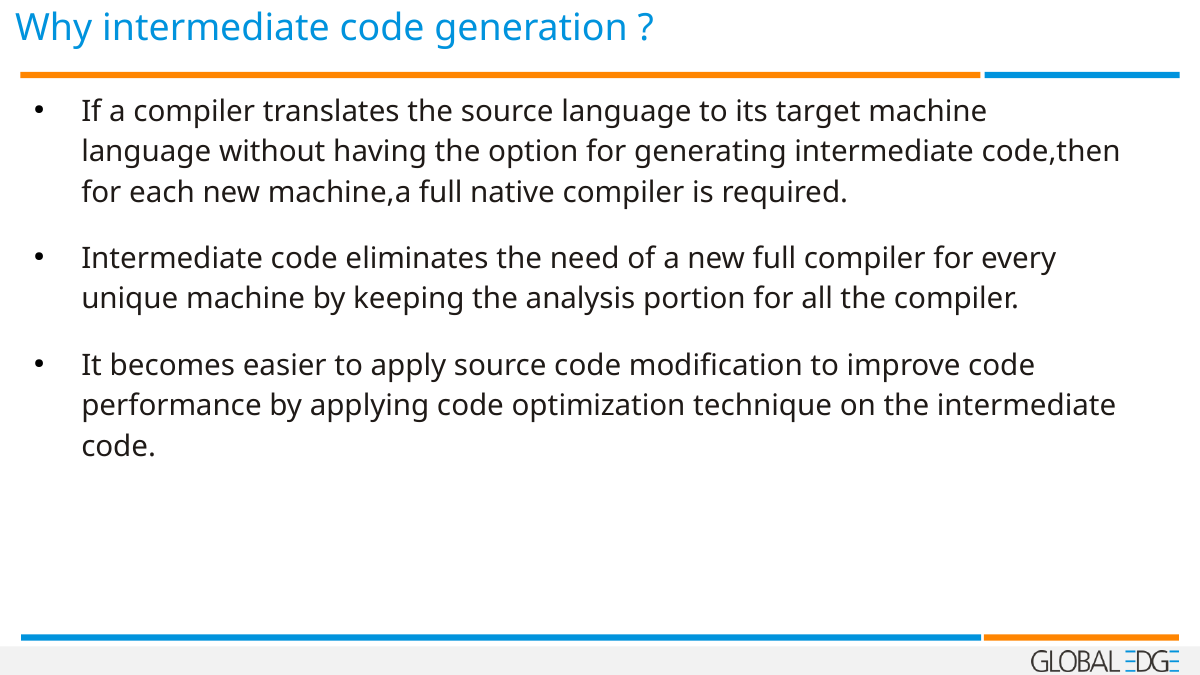

# Why intermediate code generation ?
If a compiler translates the source language to its target machine language without having the option for generating intermediate code,then for each new machine,a full native compiler is required.
Intermediate code eliminates the need of a new full compiler for every unique machine by keeping the analysis portion for all the compiler.
It becomes easier to apply source code modification to improve code performance by applying code optimization technique on the intermediate code.